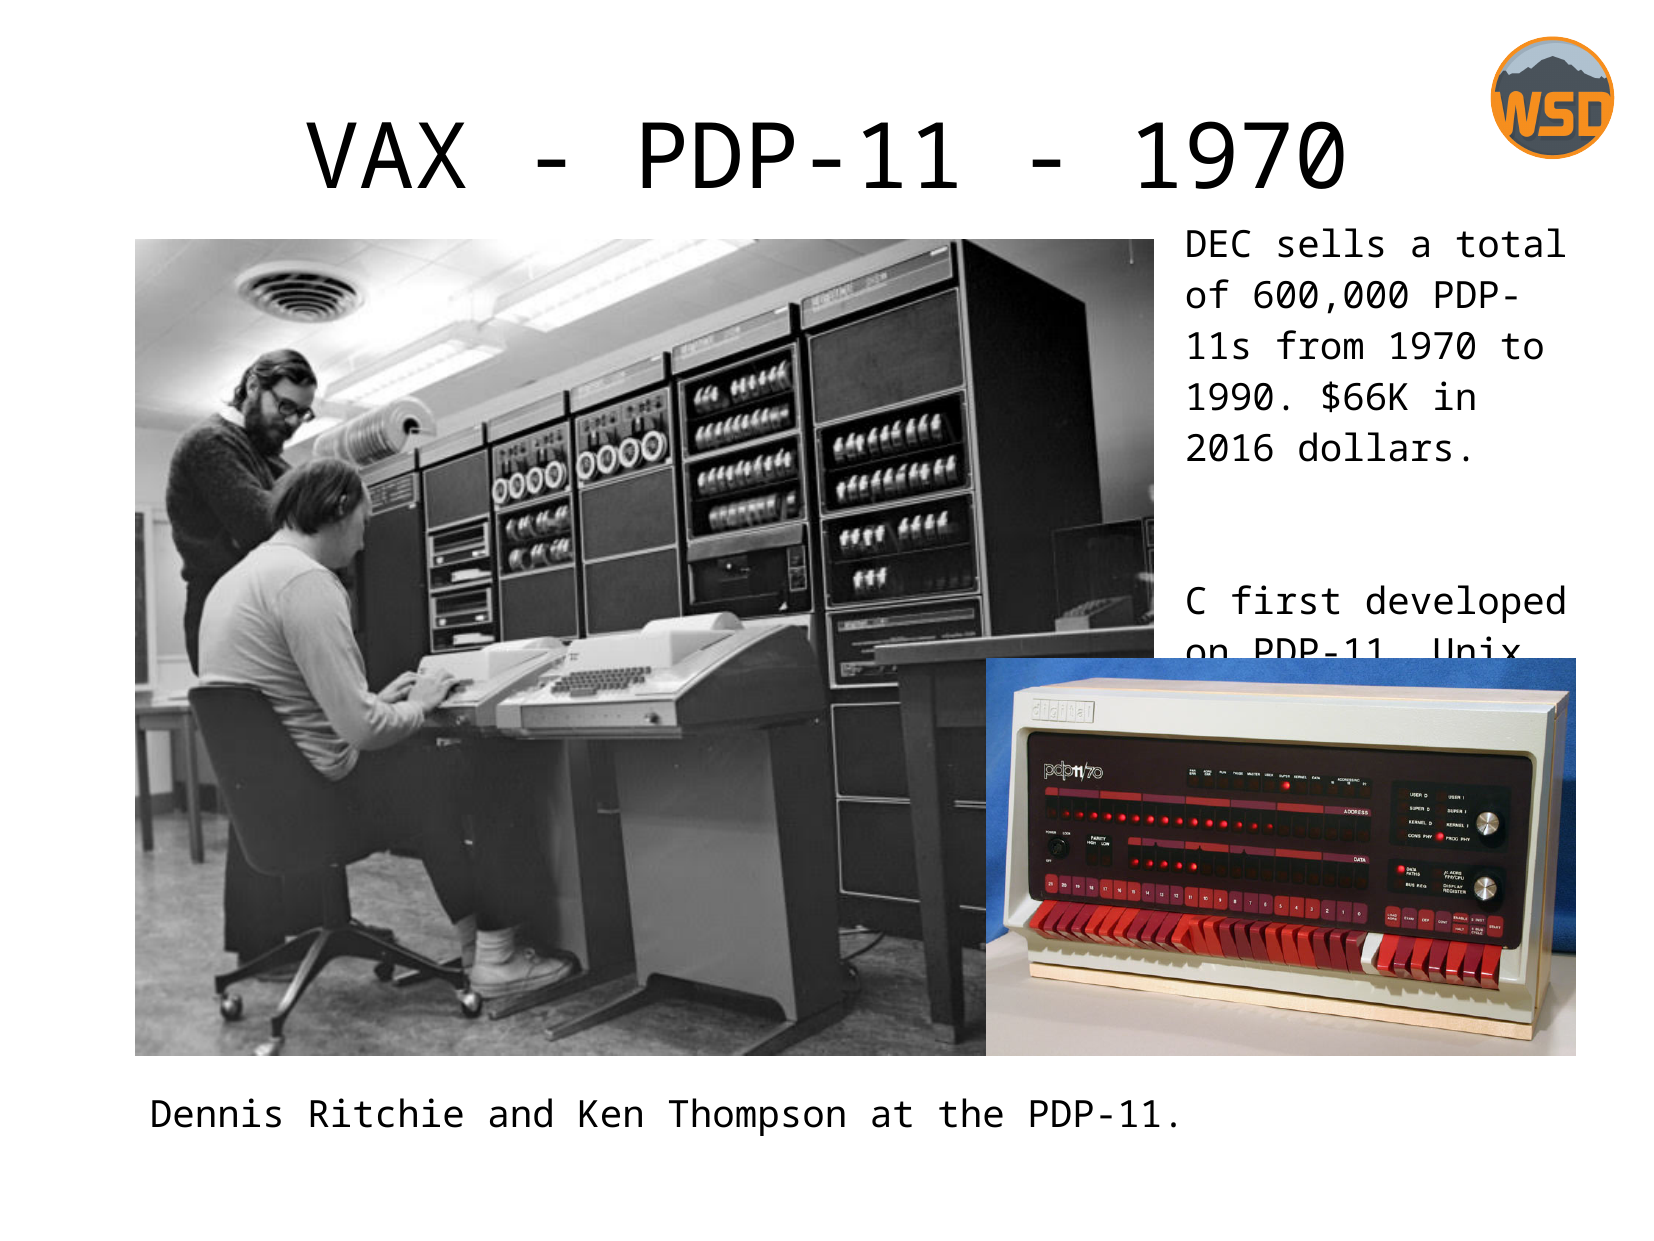

# VAX - PDP-11 - 1970
DEC sells a total of 600,000 PDP-11s from 1970 to 1990. $66K in 2016 dollars.
C first developed on PDP-11. Unix rewritten in C.
Dennis Ritchie and Ken Thompson at the PDP-11.